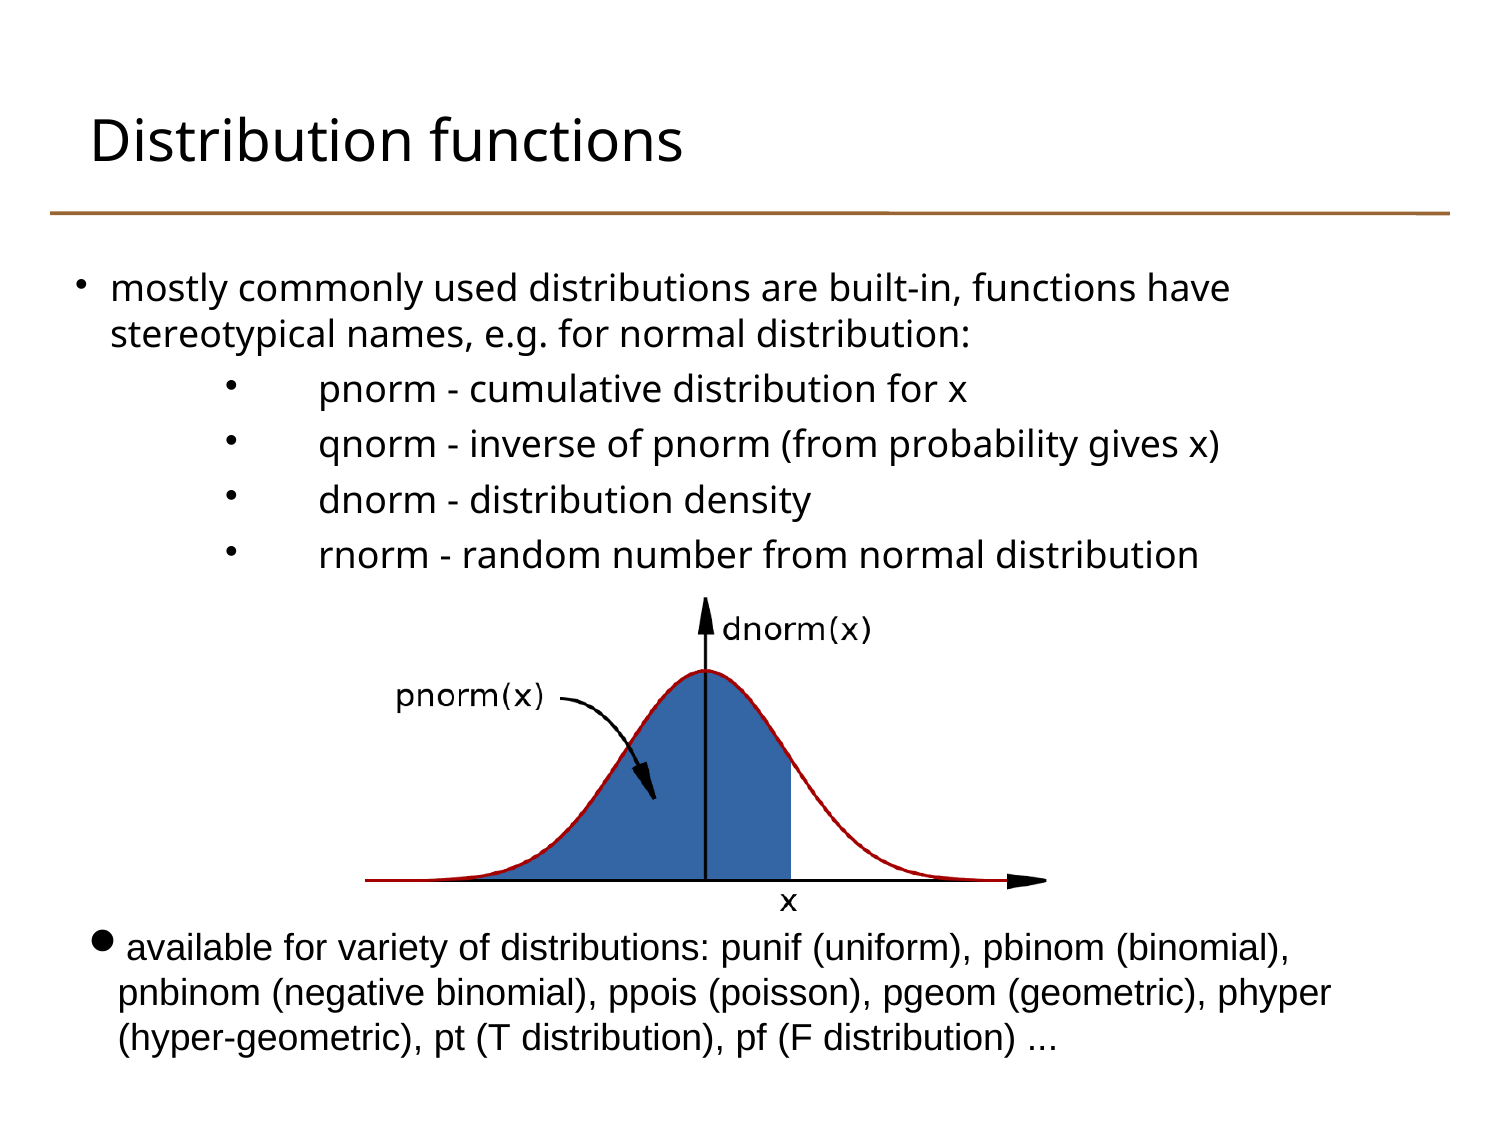

Distribution functions
mostly commonly used distributions are built-in, functions have stereotypical names, e.g. for normal distribution:
pnorm - cumulative distribution for x
qnorm - inverse of pnorm (from probability gives x)
dnorm - distribution density
rnorm - random number from normal distribution
available for variety of distributions: punif (uniform), pbinom (binomial), pnbinom (negative binomial), ppois (poisson), pgeom (geometric), phyper (hyper-geometric), pt (T distribution), pf (F distribution) ...